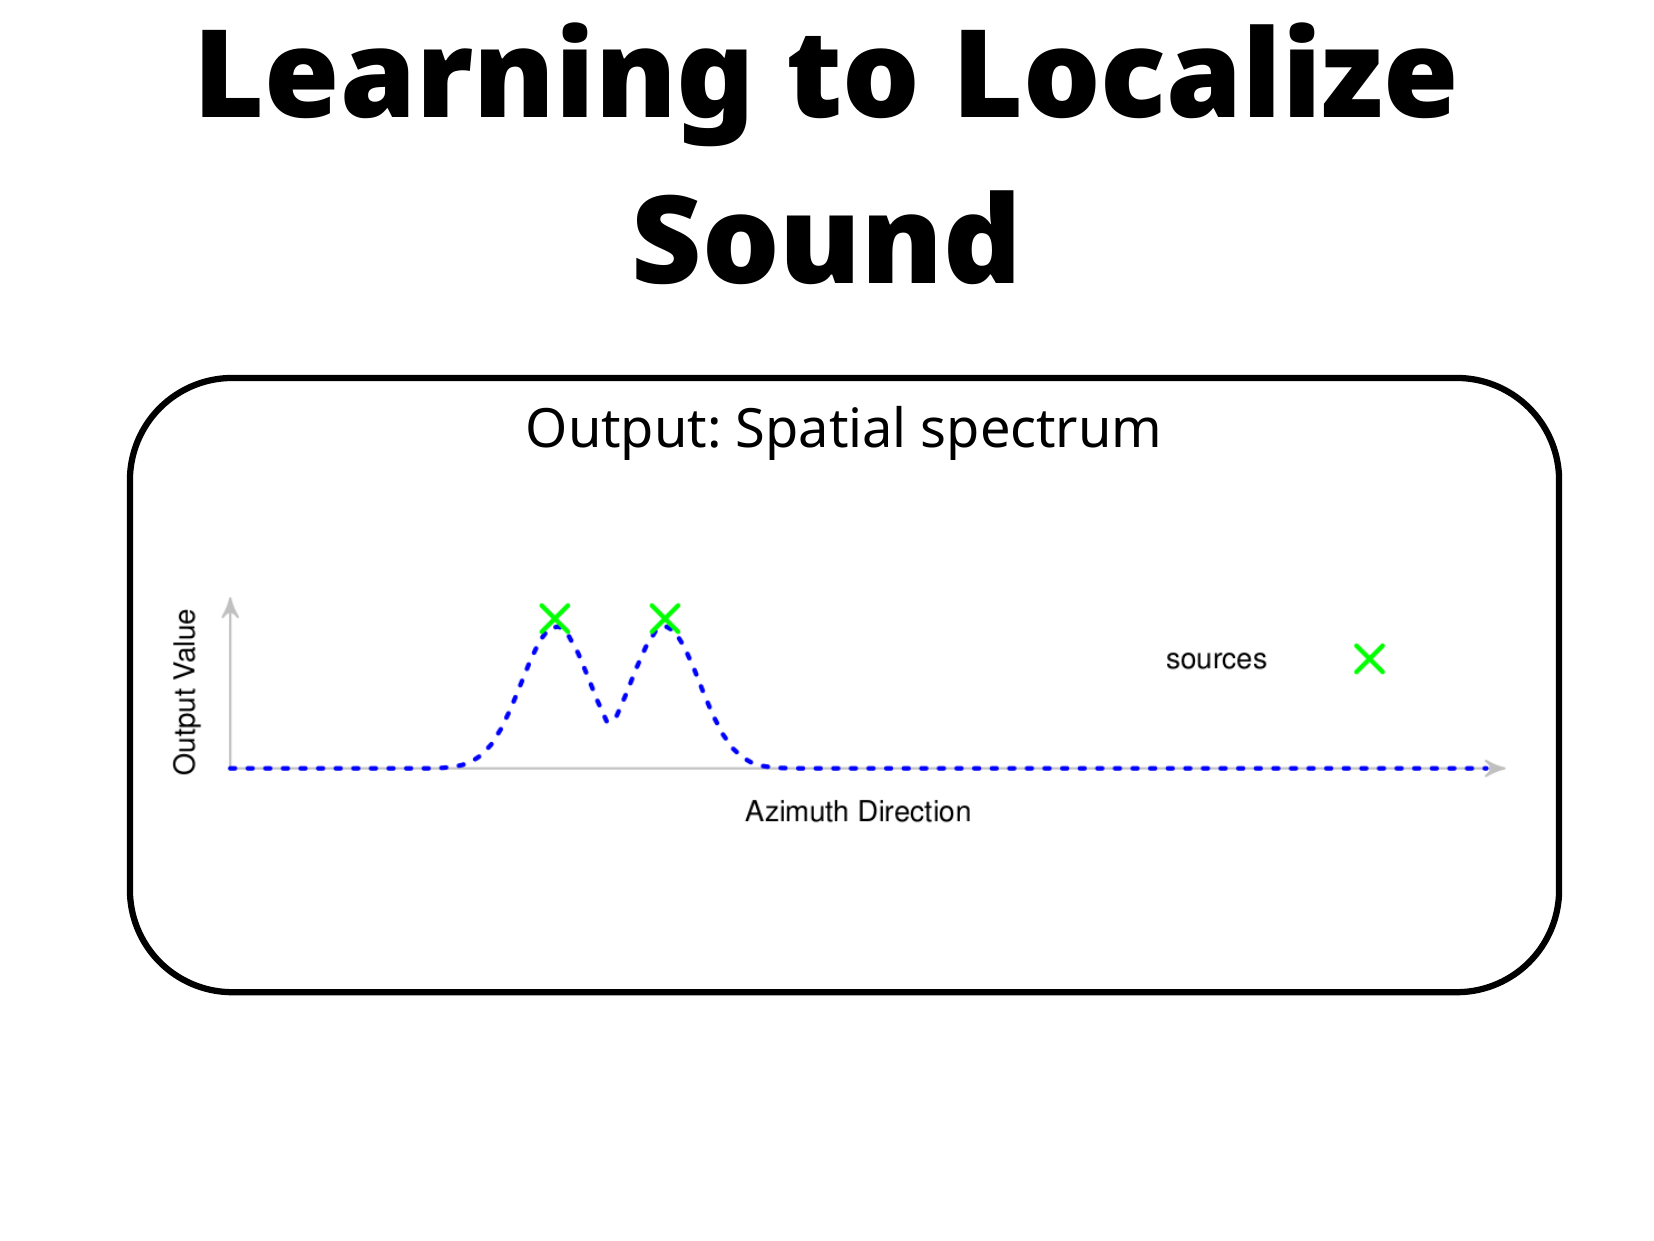

# Learning to Localize Sound
Output: Spatial spectrum